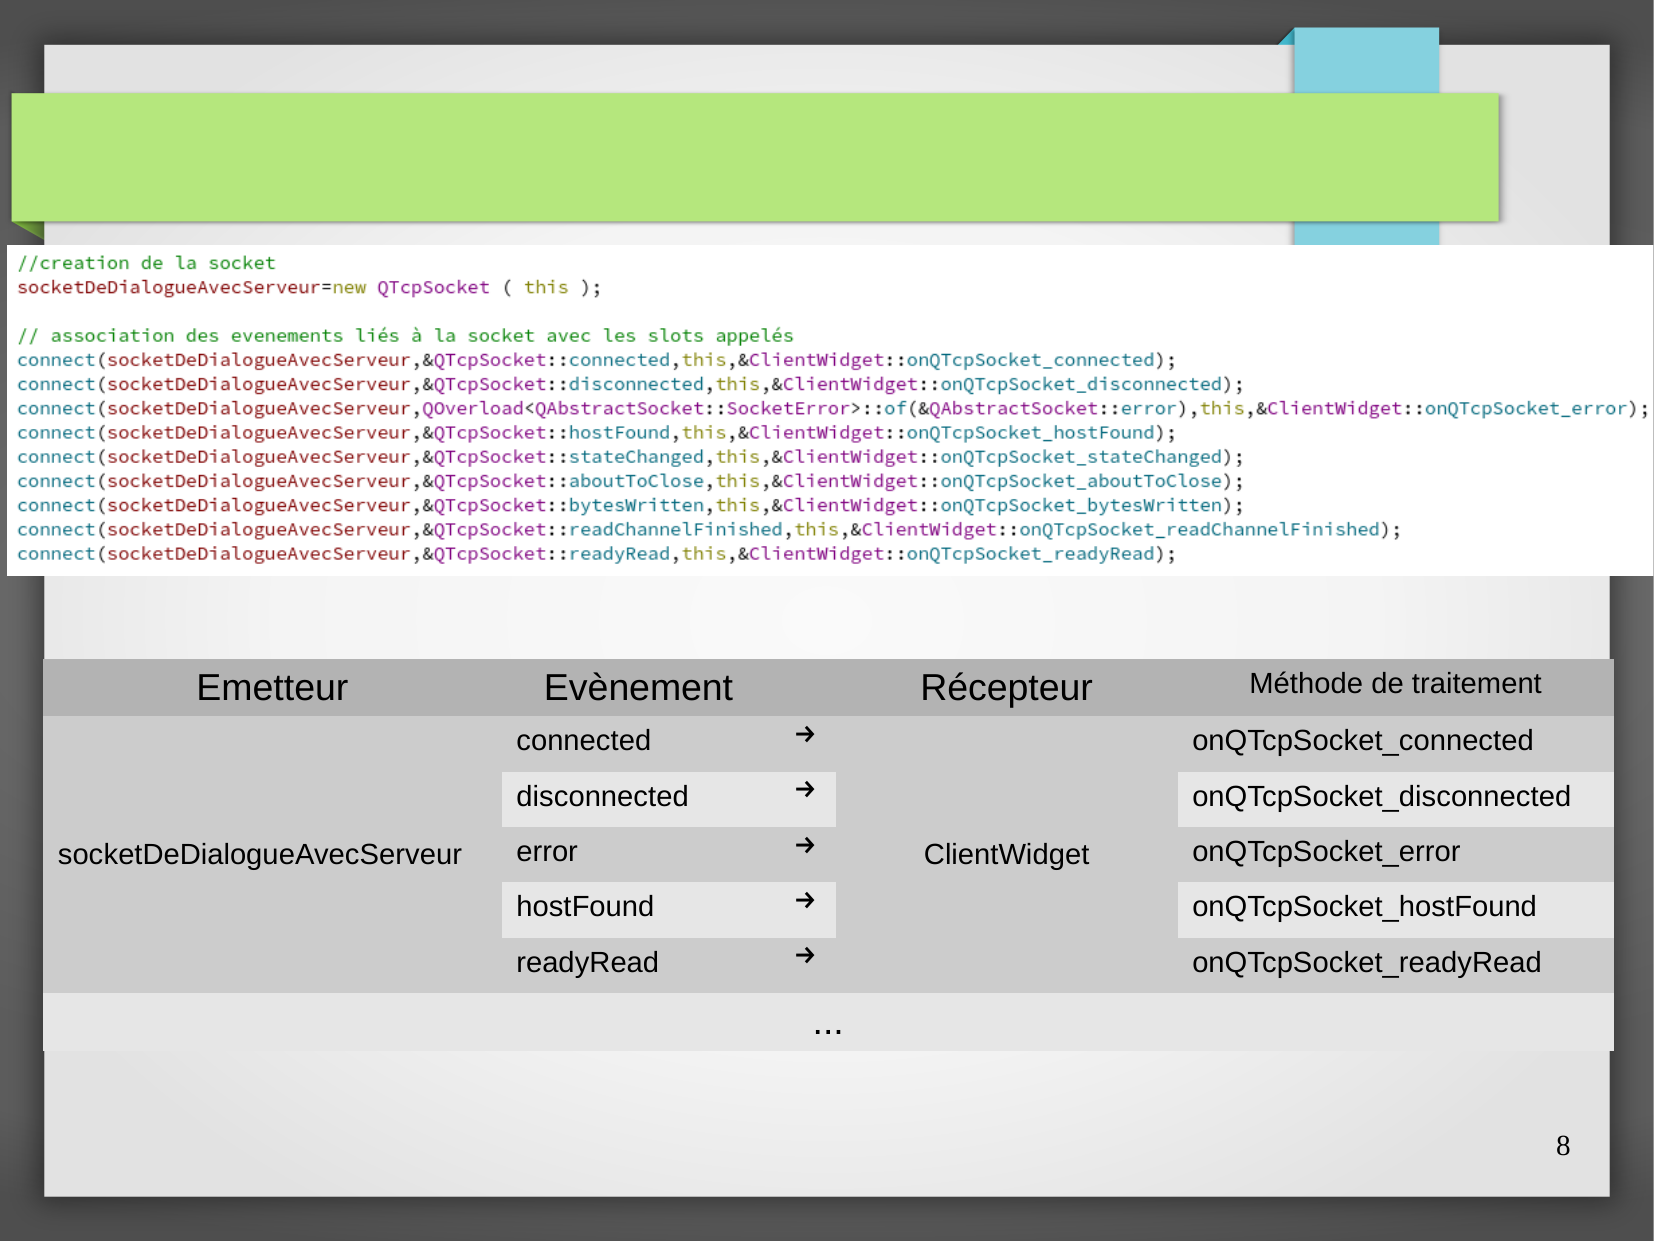

| Emetteur | Evènement | | Récepteur | Méthode de traitement |
| --- | --- | --- | --- | --- |
| socketDeDialogueAvecServeur | connected | → | ClientWidget | onQTcpSocket\_connected |
| | disconnected | → | | onQTcpSocket\_disconnected |
| | error | → | | onQTcpSocket\_error |
| | hostFound | → | | onQTcpSocket\_hostFound |
| | readyRead | → | | onQTcpSocket\_readyRead |
| ... | | | | |
8